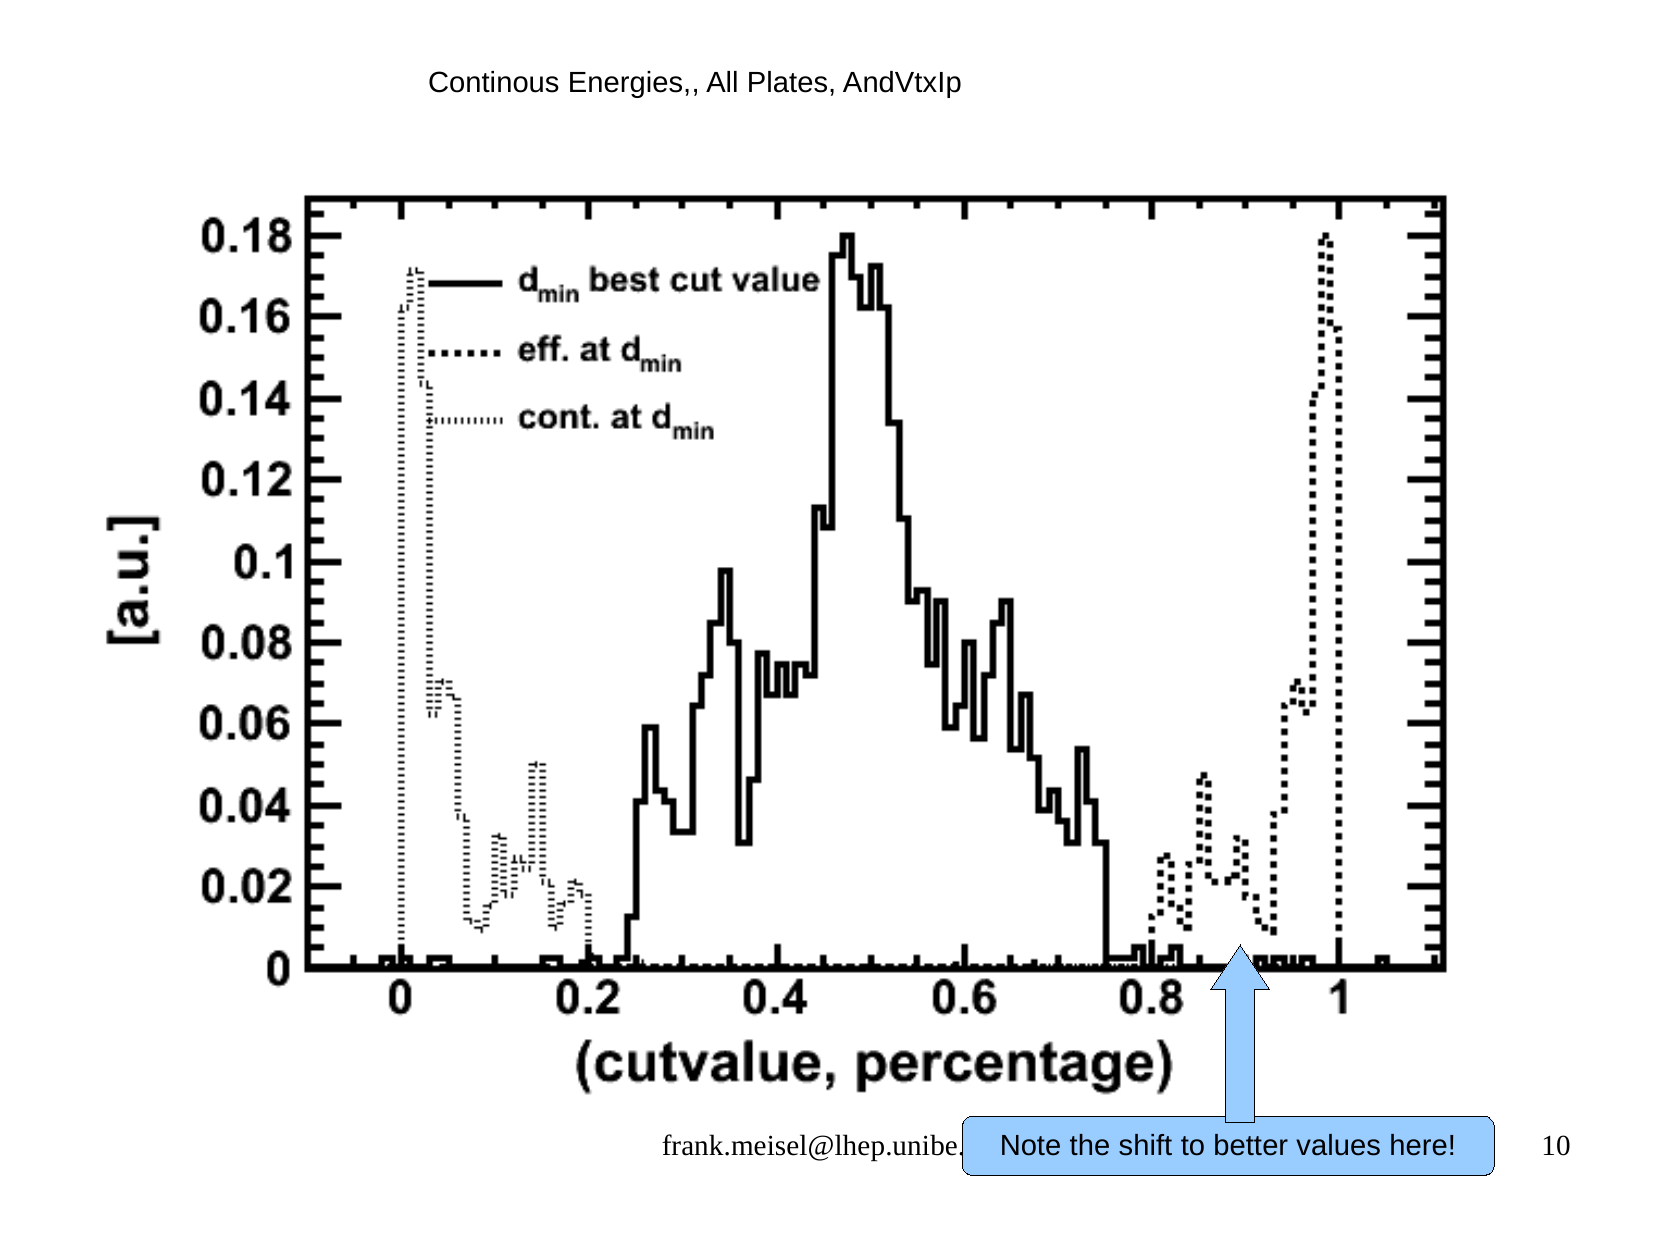

#
All Energies, All Shapes, All Plates
All Energies, All Shapes, All Plates
Continous Energies,, All Plates, AndVtxIp
Note the shift to better values here!
frank.meisel@lhep.unibe.ch
10